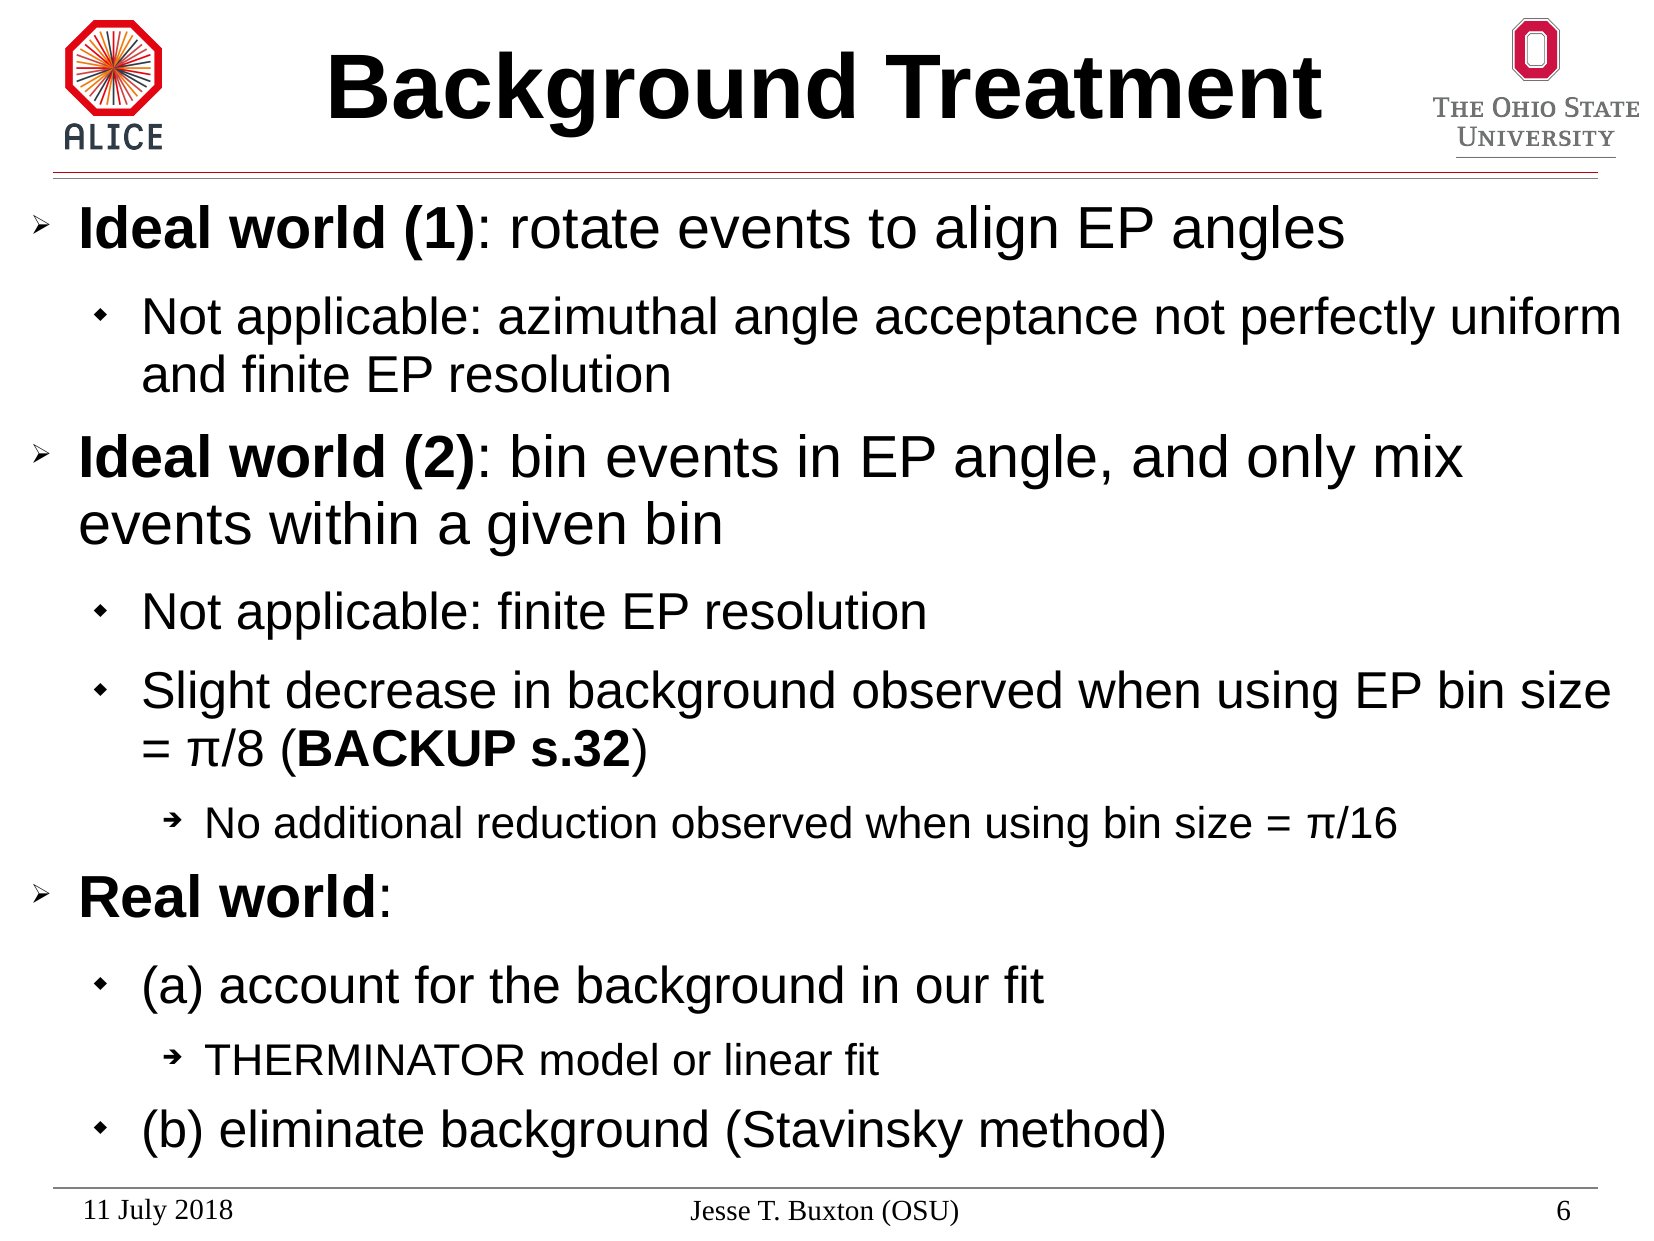

# Background Treatment
Ideal world (1): rotate events to align EP angles
Not applicable: azimuthal angle acceptance not perfectly uniform and finite EP resolution
Ideal world (2): bin events in EP angle, and only mix events within a given bin
Not applicable: finite EP resolution
Slight decrease in background observed when using EP bin size = π/8 (BACKUP s.32)
No additional reduction observed when using bin size = π/16
Real world:
(a) account for the background in our fit
THERMINATOR model or linear fit
(b) eliminate background (Stavinsky method)
11 July 2018
Jesse T. Buxton (OSU)
6